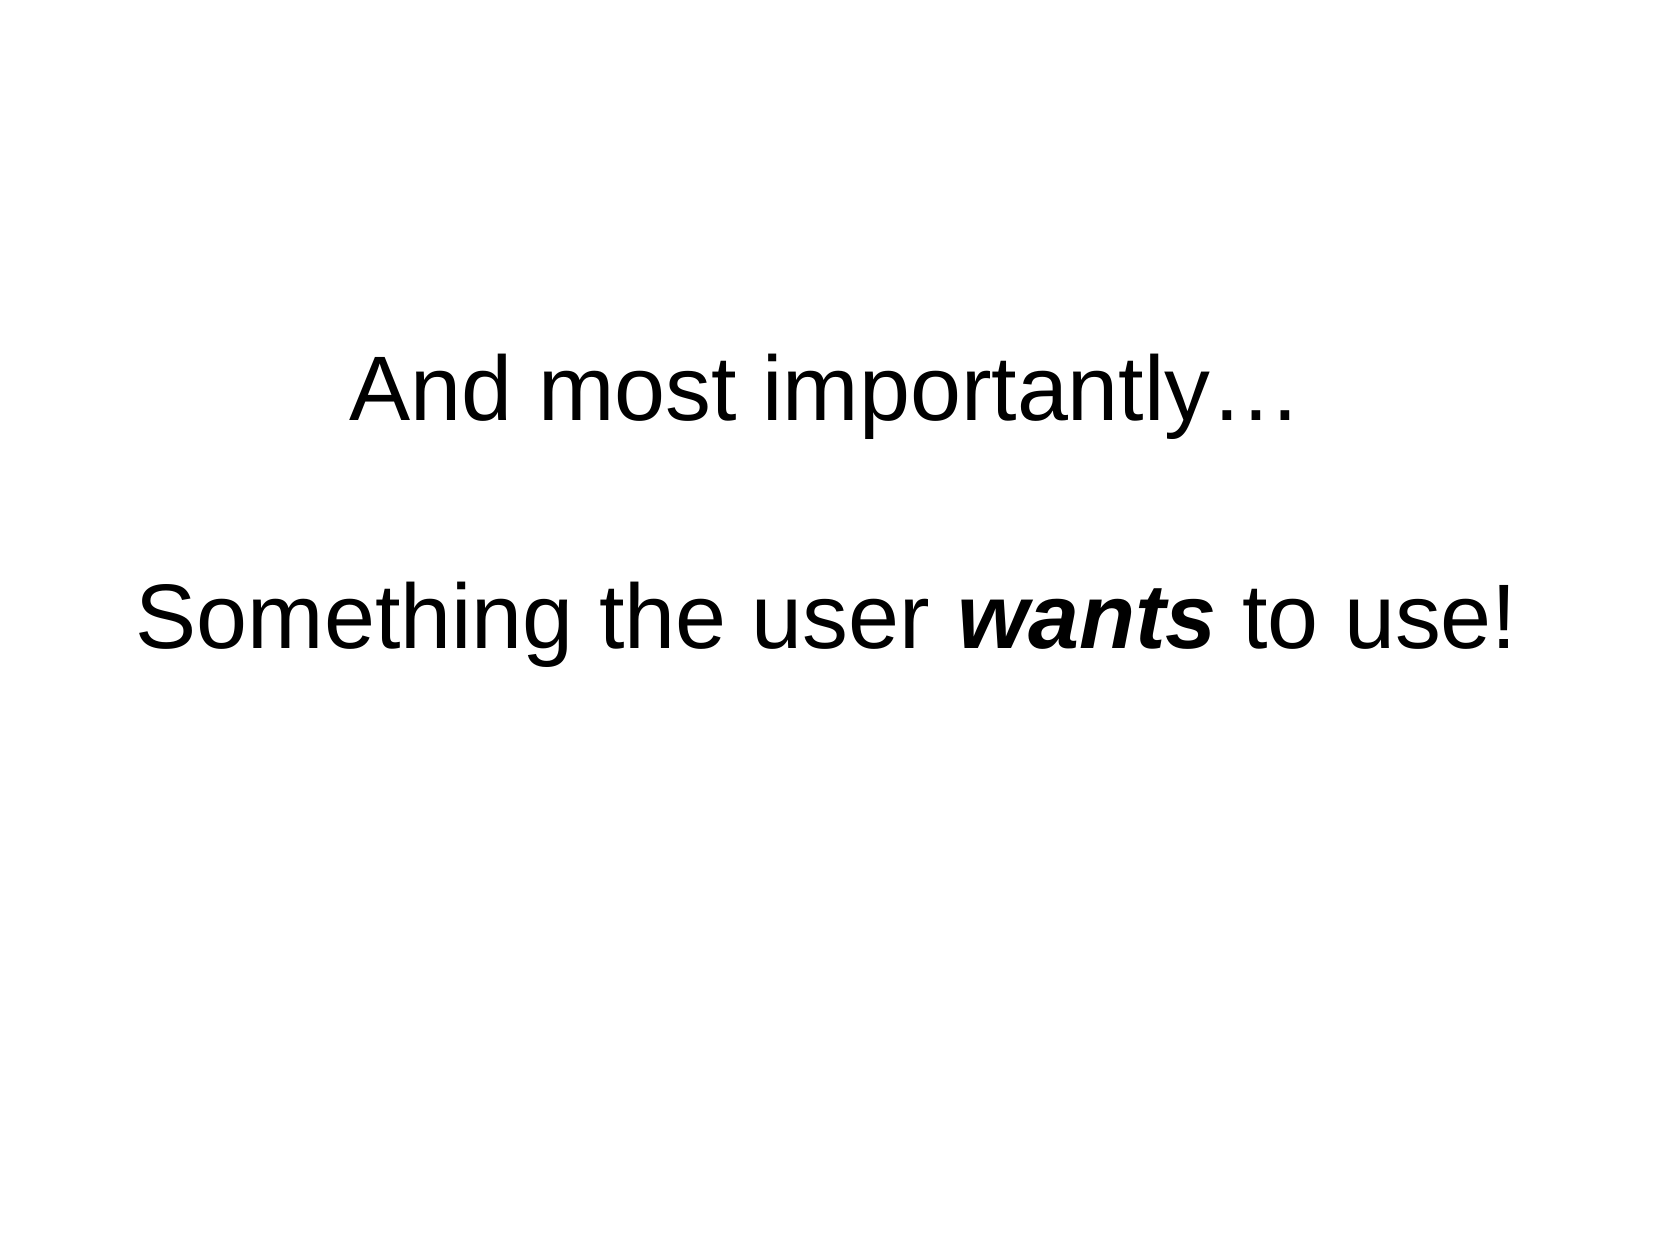

# And most importantly…
Something the user wants to use!